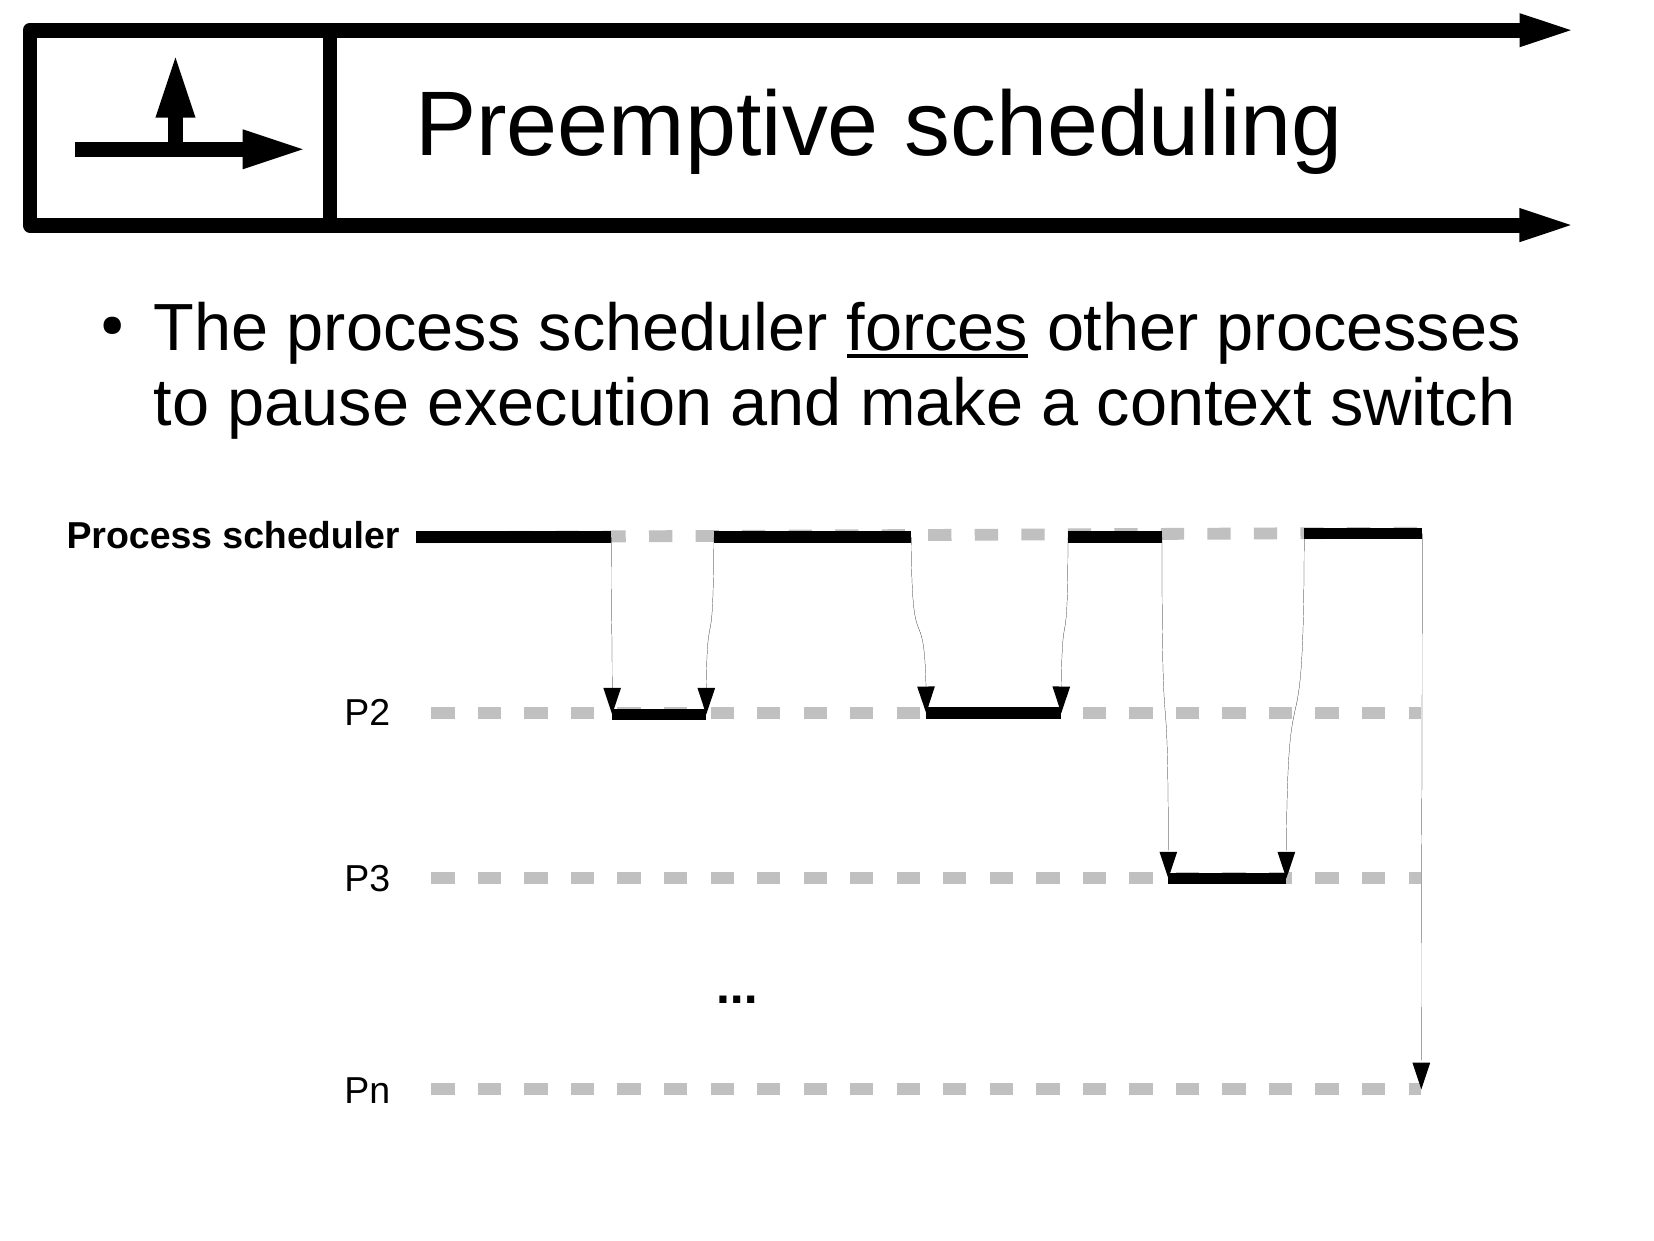

# Preemptive scheduling
The process scheduler forces other processes to pause execution and make a context switch
Process scheduler
P2
P3
...
Pn